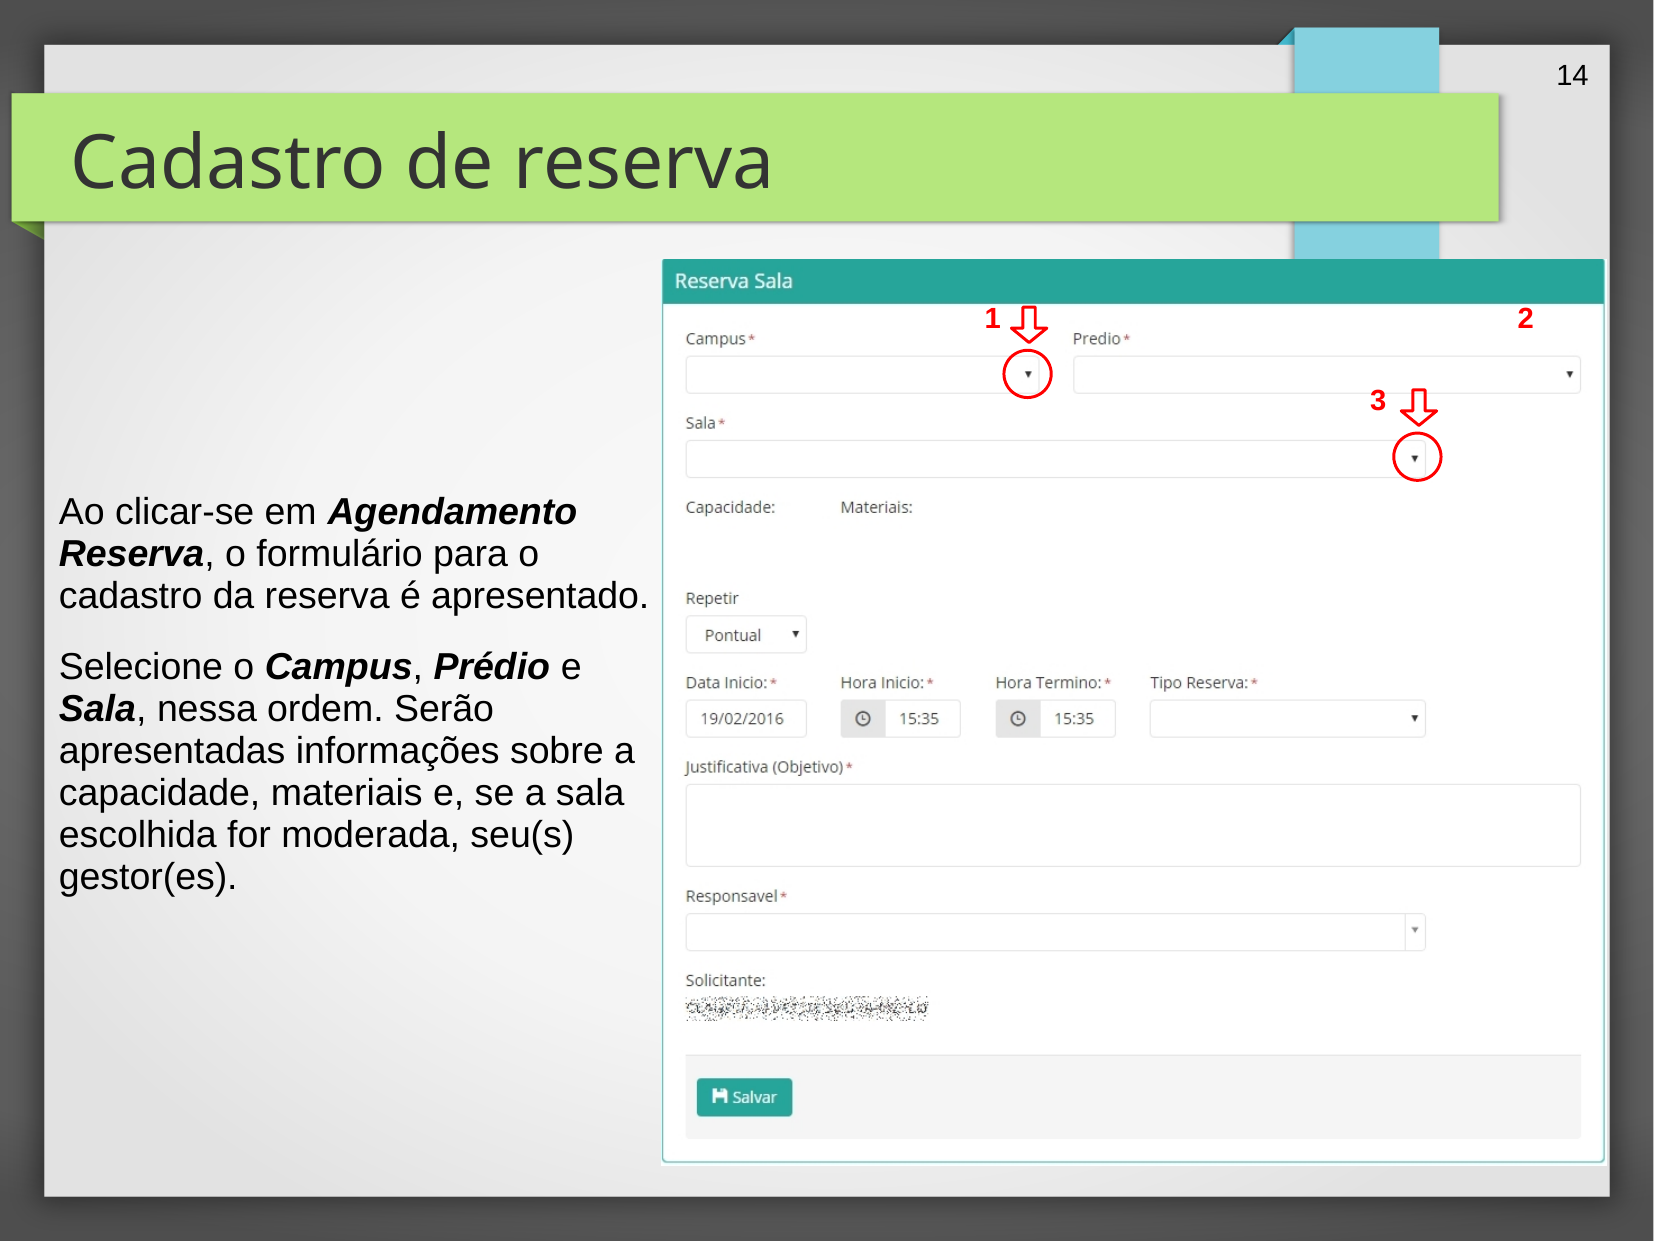

14
# Cadastro de reserva
1
2
3
Ao clicar-se em Agendamento Reserva, o formulário para o cadastro da reserva é apresentado.
Selecione o Campus, Prédio e Sala, nessa ordem. Serão apresentadas informações sobre a capacidade, materiais e, se a sala escolhida for moderada, seu(s) gestor(es).